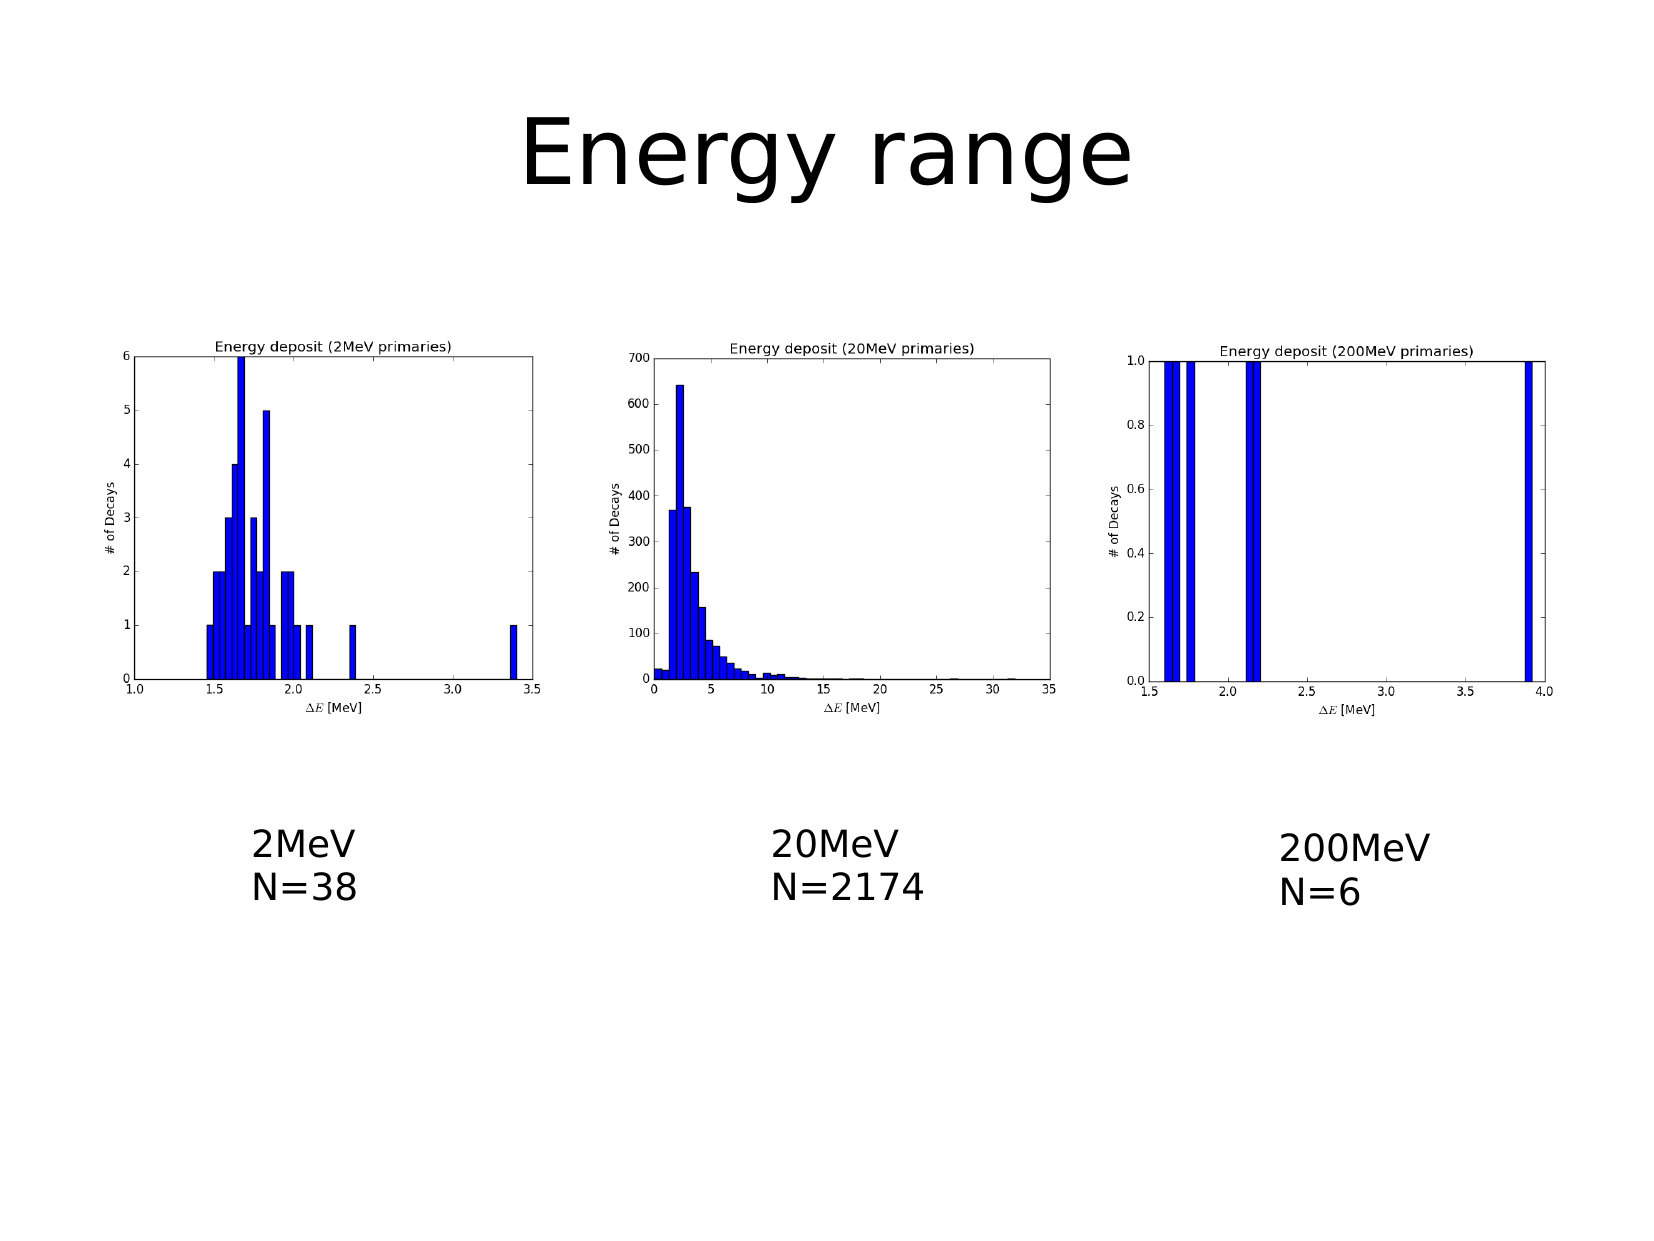

# Energy range
2MeV
N=38
20MeV
N=2174
200MeV
N=6